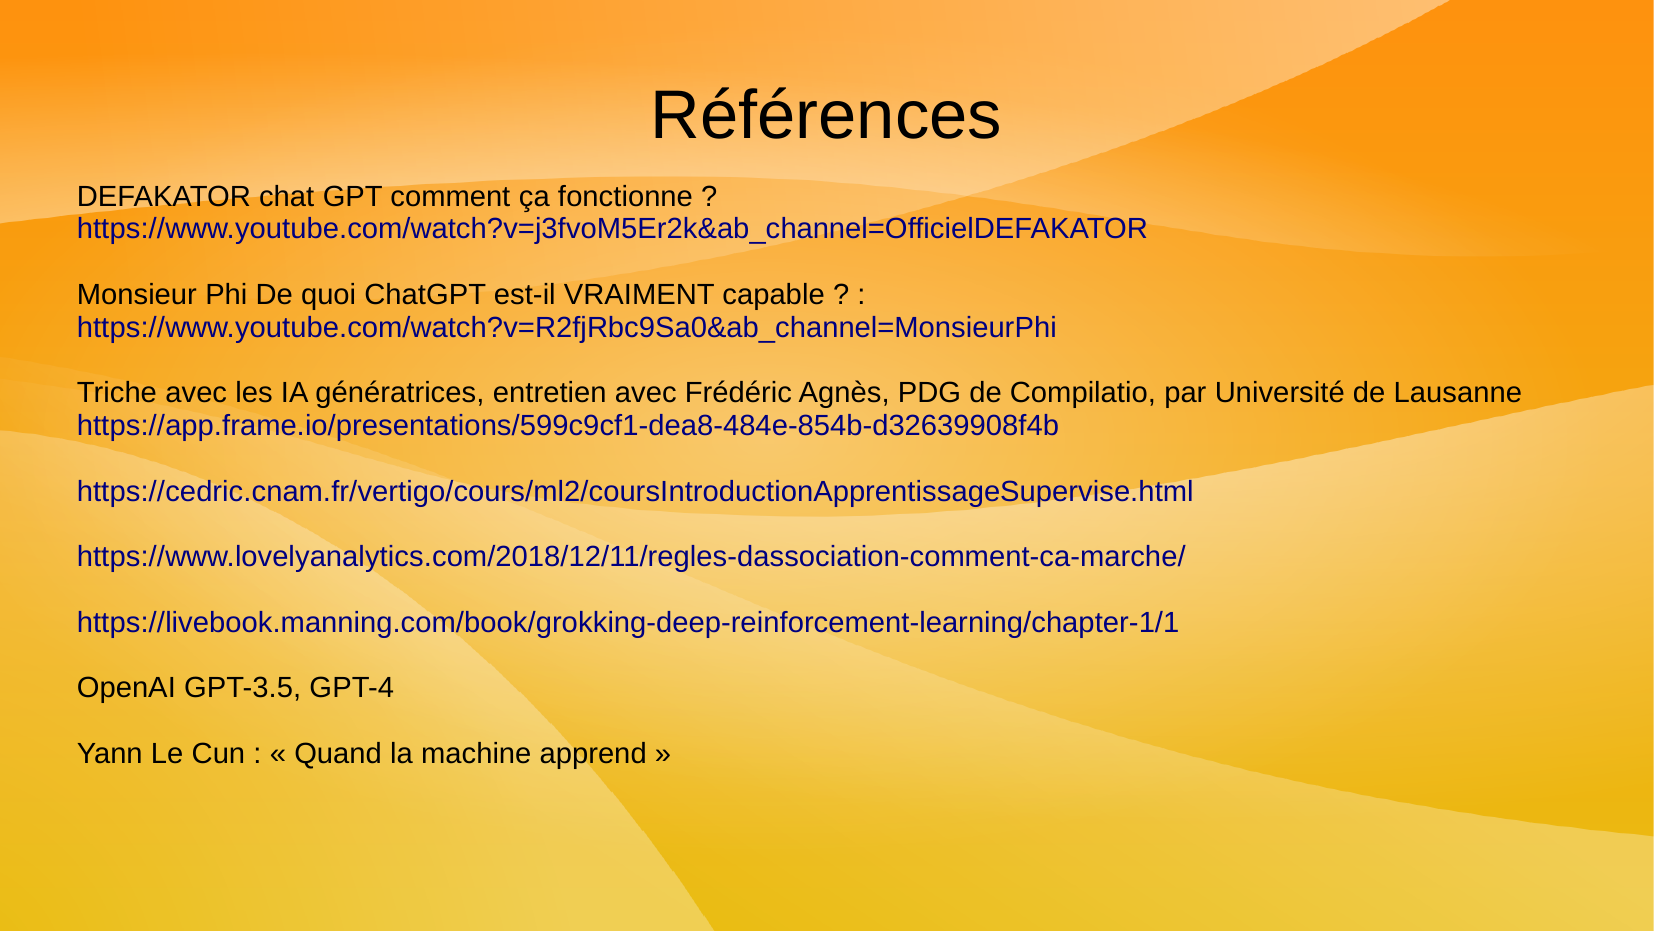

# Références
DEFAKATOR chat GPT comment ça fonctionne ?
https://www.youtube.com/watch?v=j3fvoM5Er2k&ab_channel=OfficielDEFAKATOR
Monsieur Phi De quoi ChatGPT est-il VRAIMENT capable ? :
https://www.youtube.com/watch?v=R2fjRbc9Sa0&ab_channel=MonsieurPhi
Triche avec les IA génératrices, entretien avec Frédéric Agnès, PDG de Compilatio, par Université de Lausanne
https://app.frame.io/presentations/599c9cf1-dea8-484e-854b-d32639908f4b
https://cedric.cnam.fr/vertigo/cours/ml2/coursIntroductionApprentissageSupervise.html
https://www.lovelyanalytics.com/2018/12/11/regles-dassociation-comment-ca-marche/
https://livebook.manning.com/book/grokking-deep-reinforcement-learning/chapter-1/1
OpenAI GPT-3.5, GPT-4
Yann Le Cun : « Quand la machine apprend »